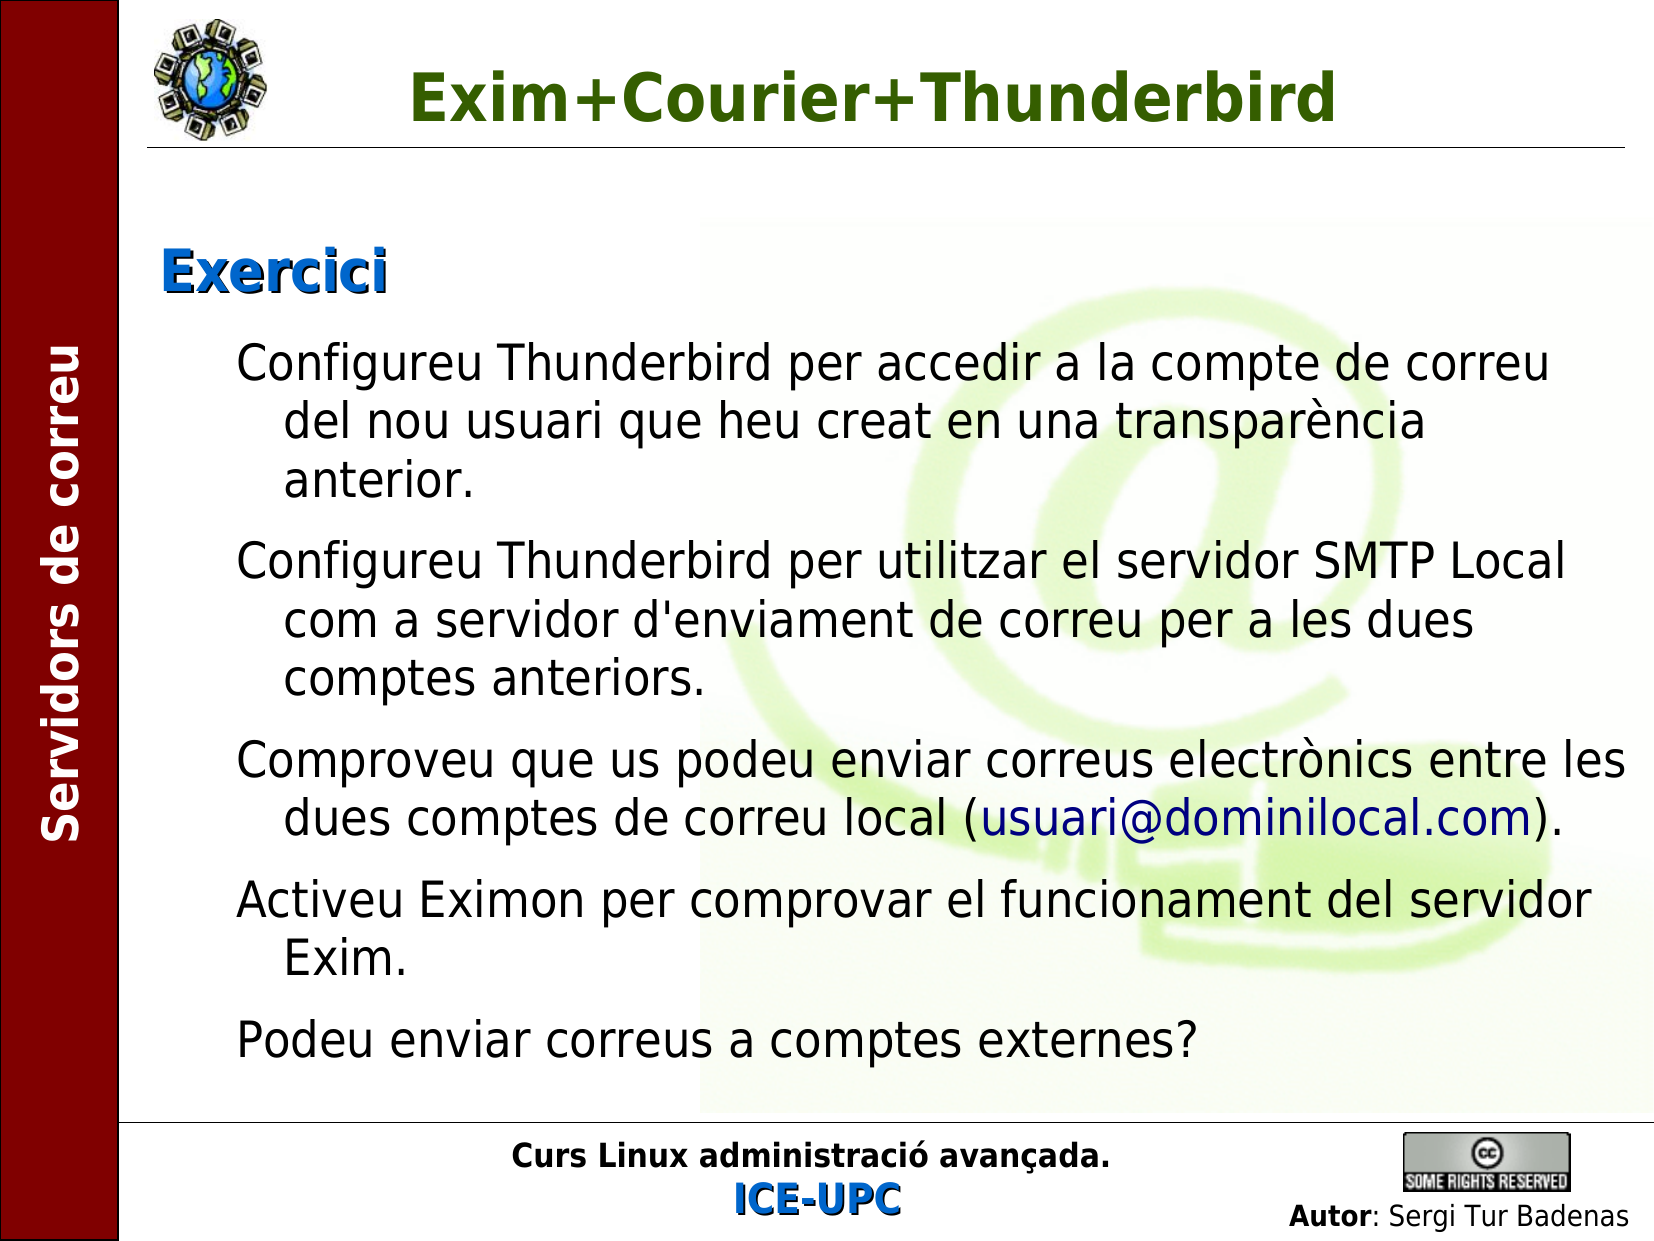

# Exim+Courier+Thunderbird
Exercici
Configureu Thunderbird per accedir a la compte de correu del nou usuari que heu creat en una transparència anterior.
Configureu Thunderbird per utilitzar el servidor SMTP Local com a servidor d'enviament de correu per a les dues comptes anteriors.
Comproveu que us podeu enviar correus electrònics entre les dues comptes de correu local (usuari@dominilocal.com).
Activeu Eximon per comprovar el funcionament del servidor Exim.
Podeu enviar correus a comptes externes?